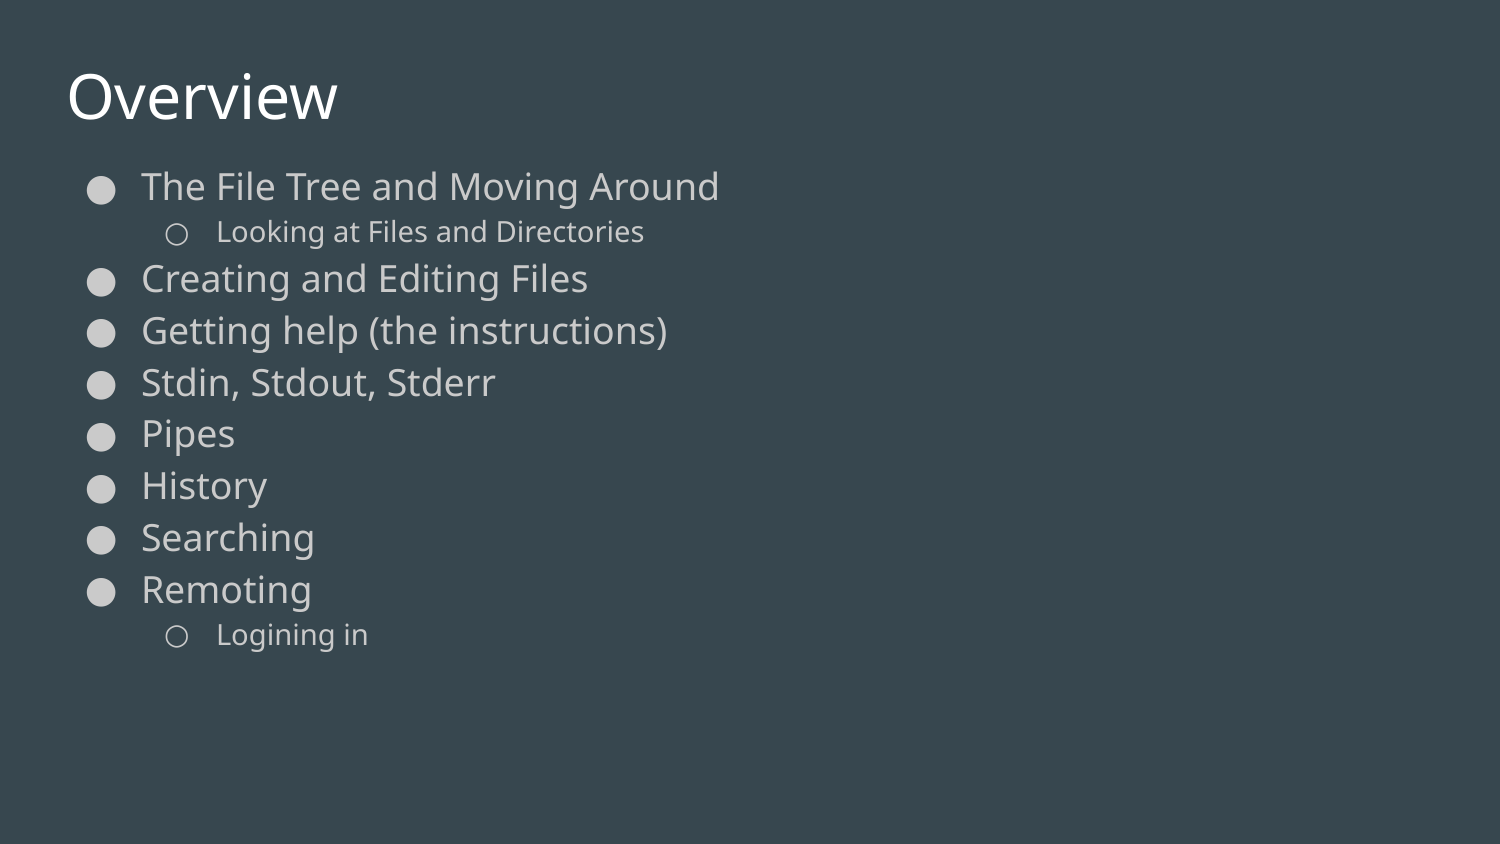

# Overview
The File Tree and Moving Around
Looking at Files and Directories
Creating and Editing Files
Getting help (the instructions)
Stdin, Stdout, Stderr
Pipes
History
Searching
Remoting
Logining in